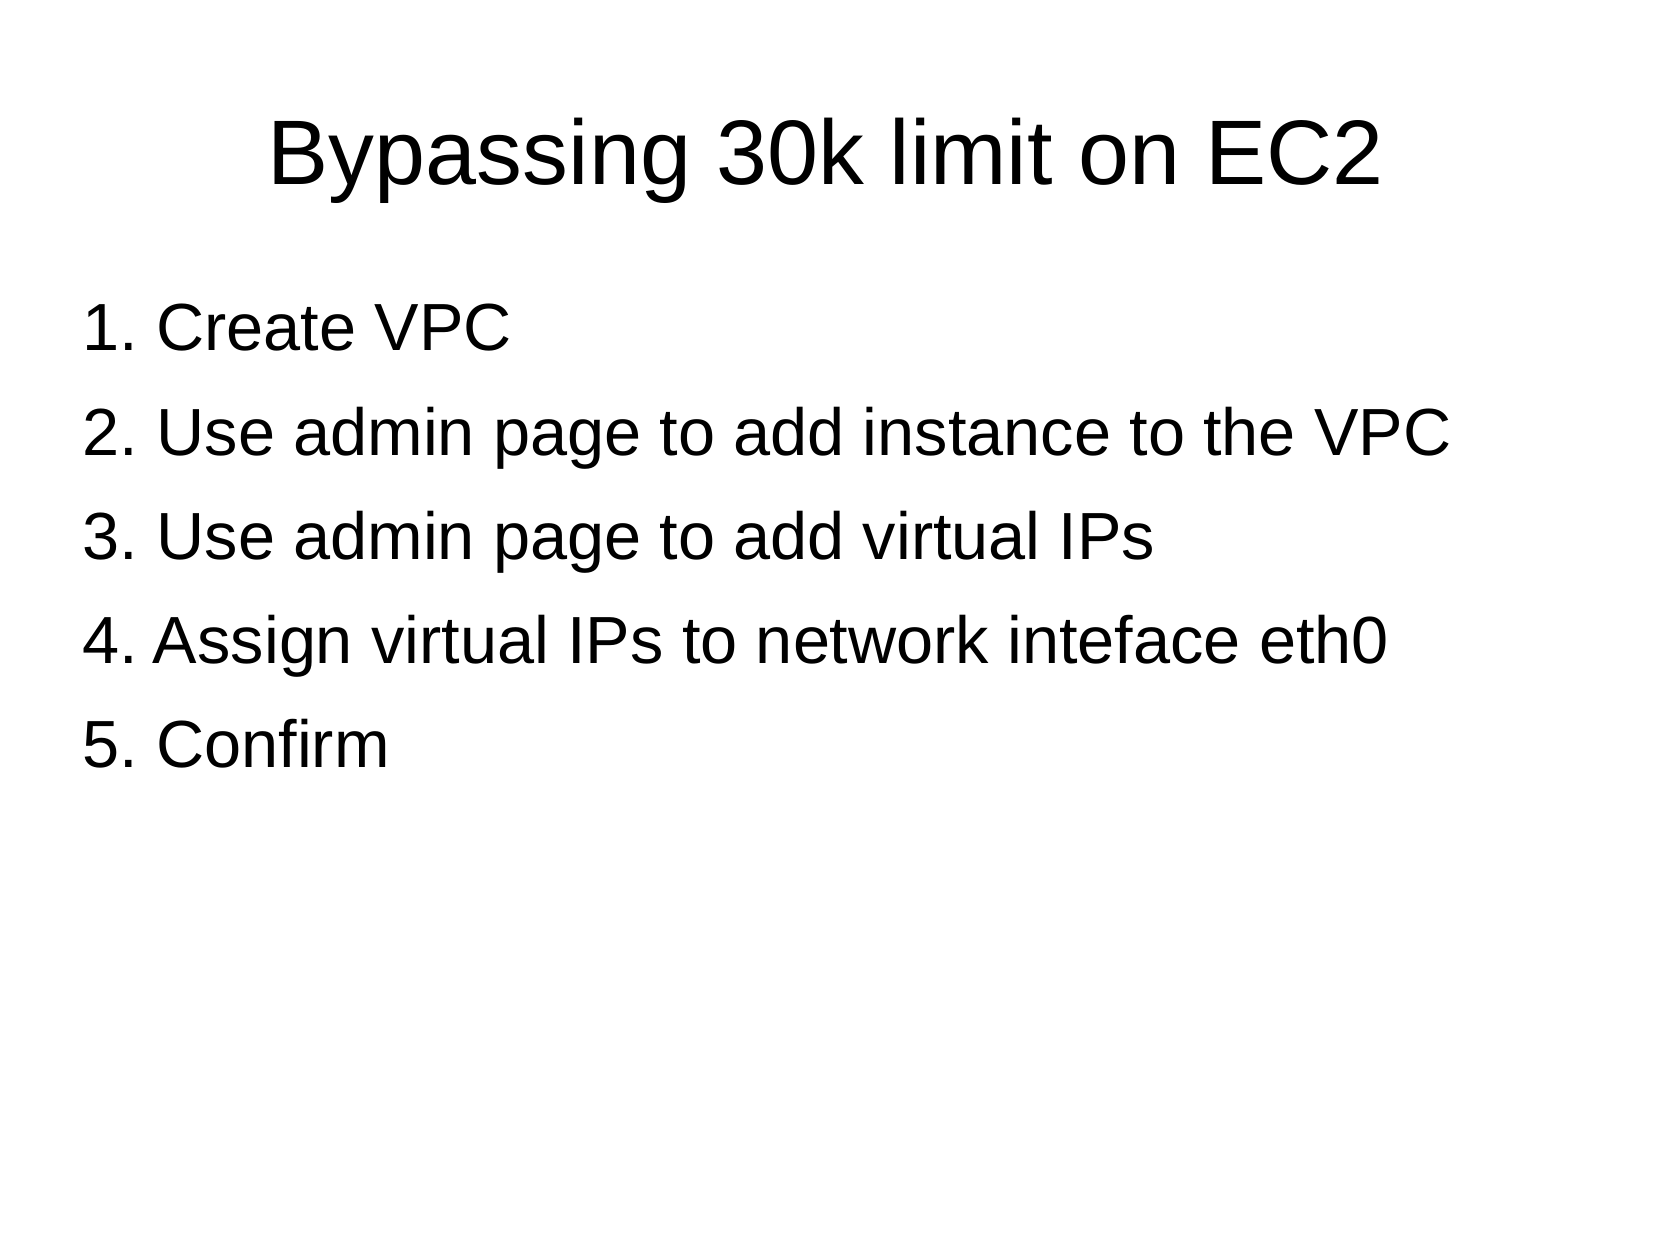

# Bypassing 30k limit on EC2
1. Create VPC
2. Use admin page to add instance to the VPC
3. Use admin page to add virtual IPs
4. Assign virtual IPs to network inteface eth0
5. Confirm